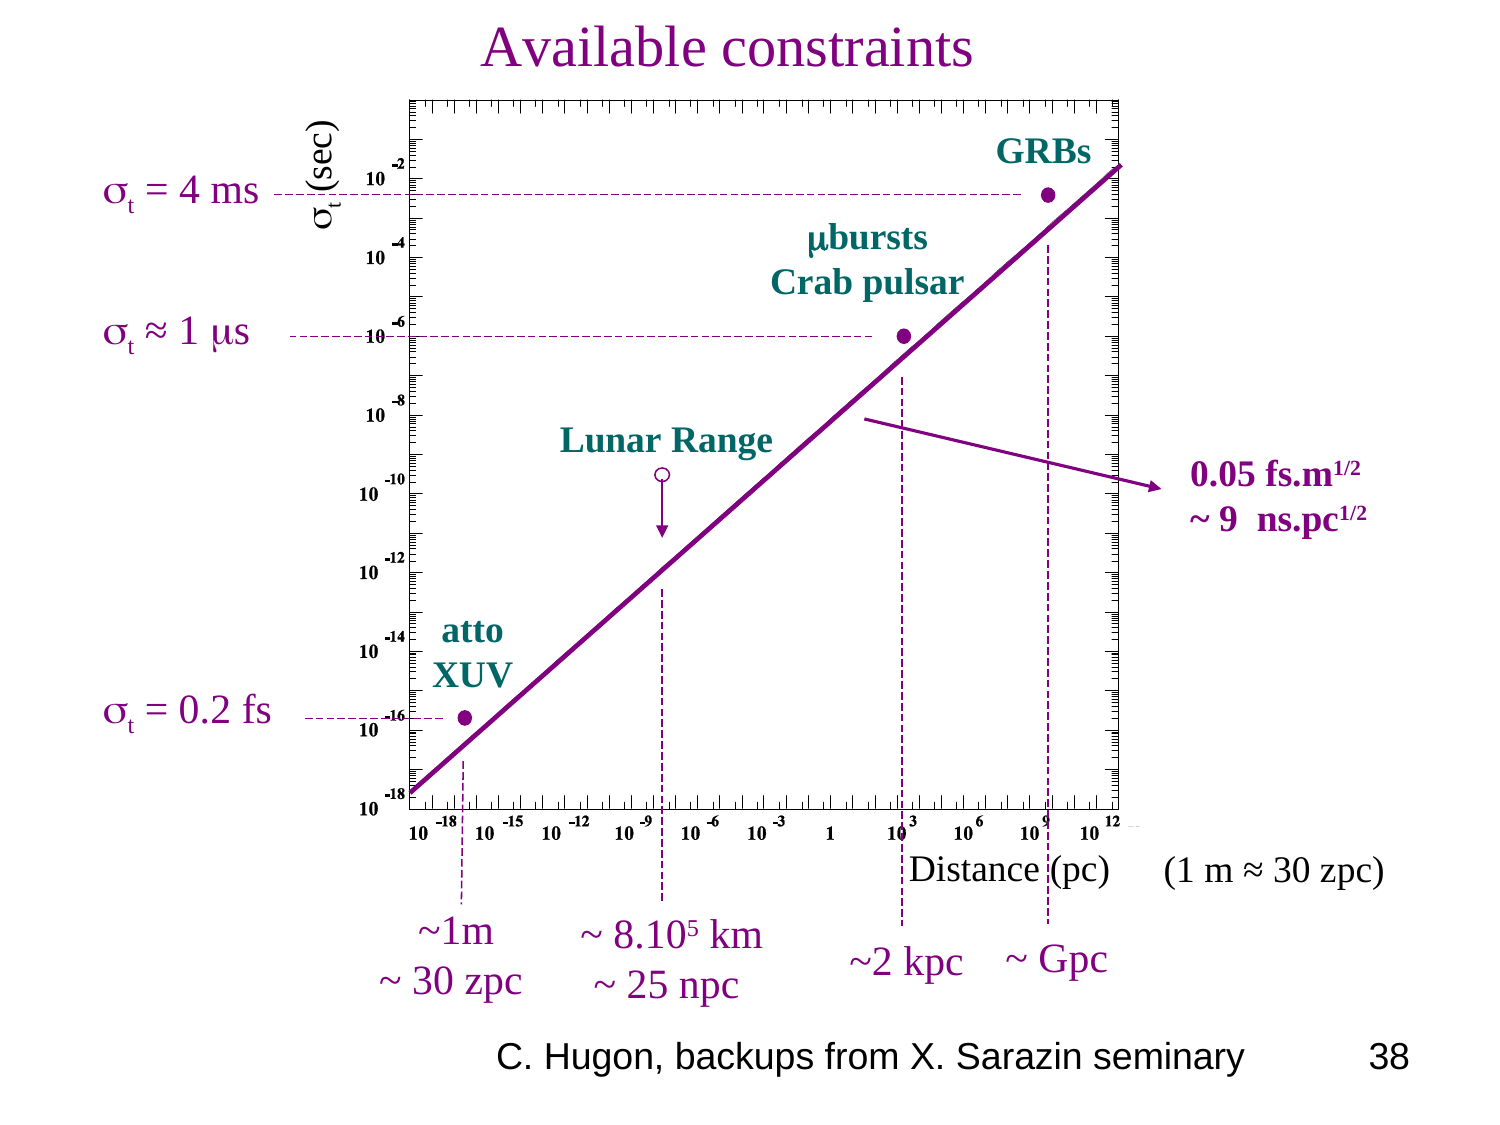

Available constraints
GRBs
t = 4 ms
~ Gpc
t (sec)
bursts
Crab pulsar
t ≈ 1 s
~2 kpc
Lunar Range
~ 8.105 km
~ 25 npc
0.05 fs.m1/2
~ 9 ns.pc1/2
atto
XUV
t = 0.2 fs
~1m
~ 30 zpc
(1 m ≈ 30 zpc)
Distance (pc)
C. Hugon, backups from X. Sarazin seminary
38